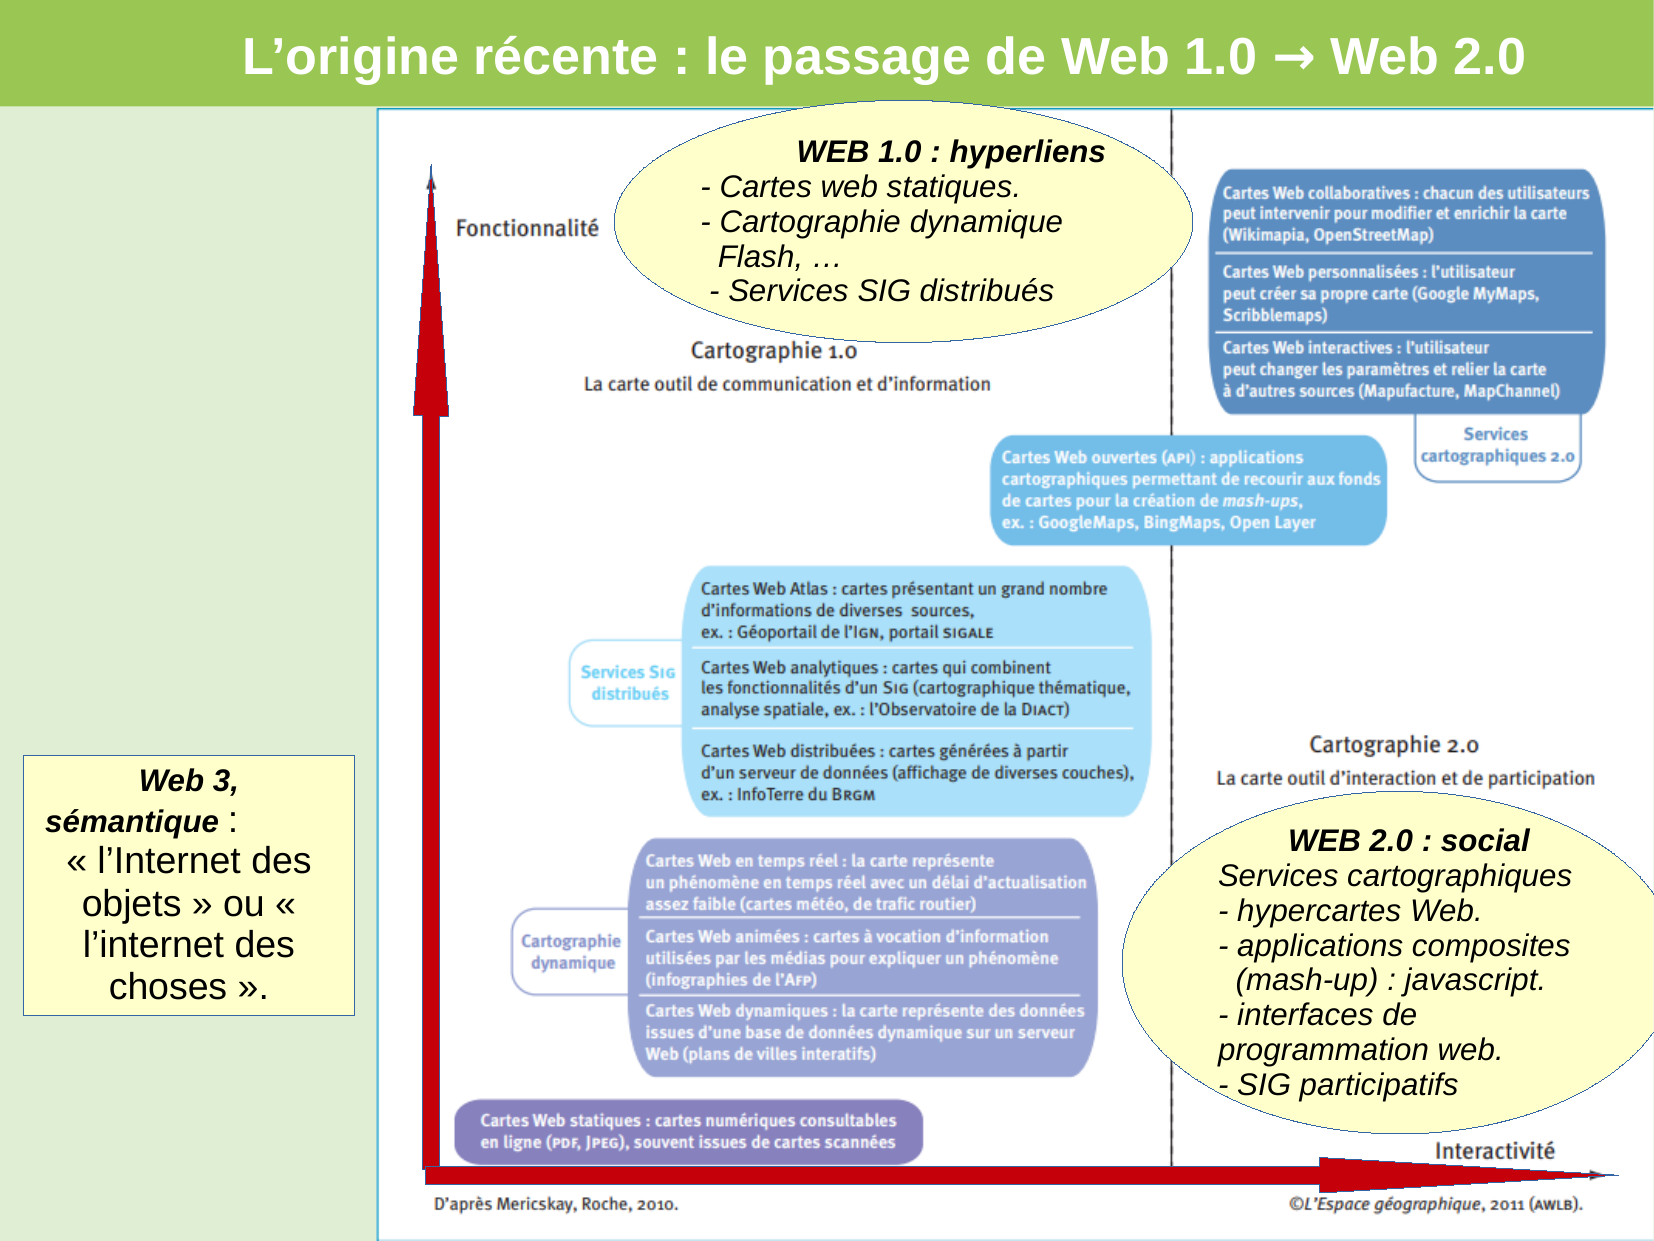

# L’origine récente : le passage de Web 1.0 → Web 2.0
 WEB 1.0 : hyperliens
- Cartes web statiques.
- Cartographie dynamique
 Flash, …
 - Services SIG distribués
Web 3, sémantique : « l’Internet des objets » ou « l’internet des choses ».
 WEB 2.0 : social
Services cartographiques
- hypercartes Web.
- applications composites
 (mash-up) : javascript.
- interfaces de
programmation web.
- SIG participatifs